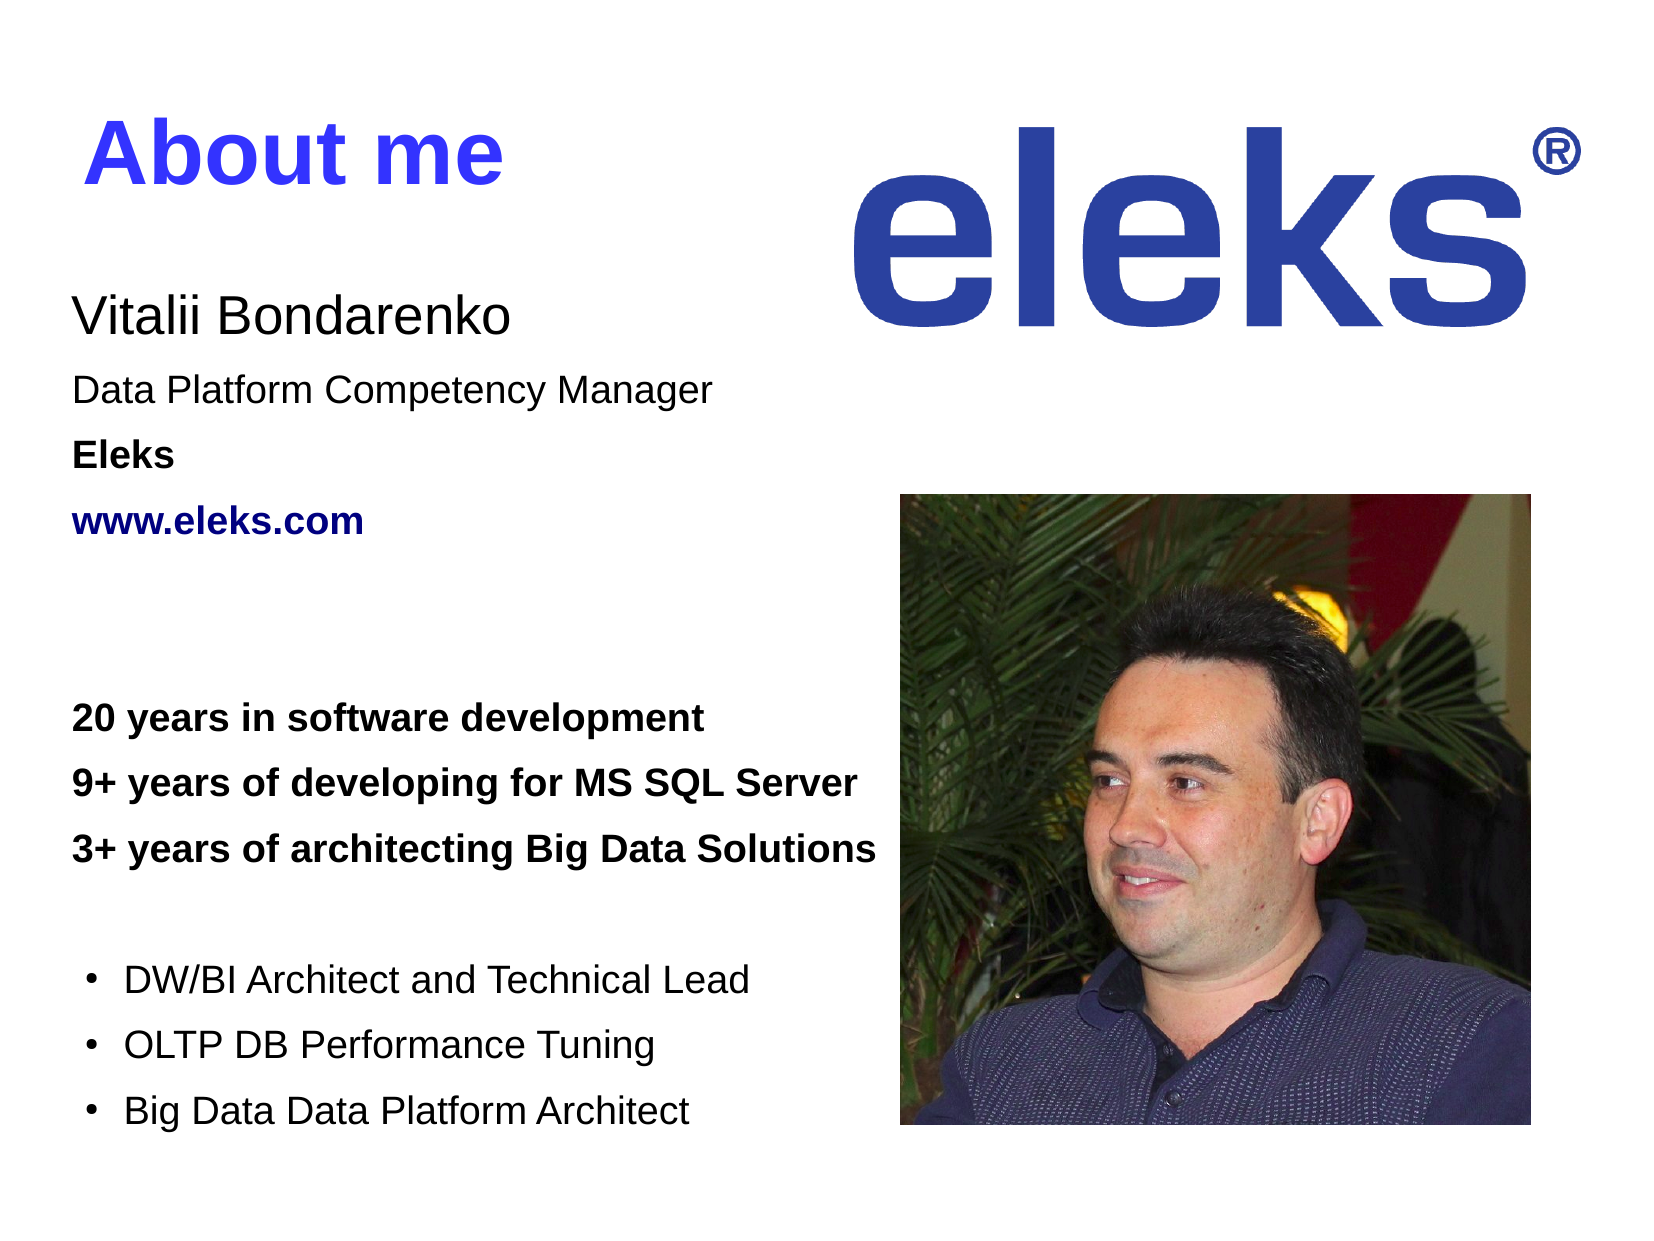

# About me
Vitalii Bondarenko
Data Platform Competency Manager
Eleks
www.eleks.com
20 years in software development
9+ years of developing for MS SQL Server
3+ years of architecting Big Data Solutions
DW/BI Architect and Technical Lead
OLTP DB Performance Tuning
Big Data Data Platform Architect